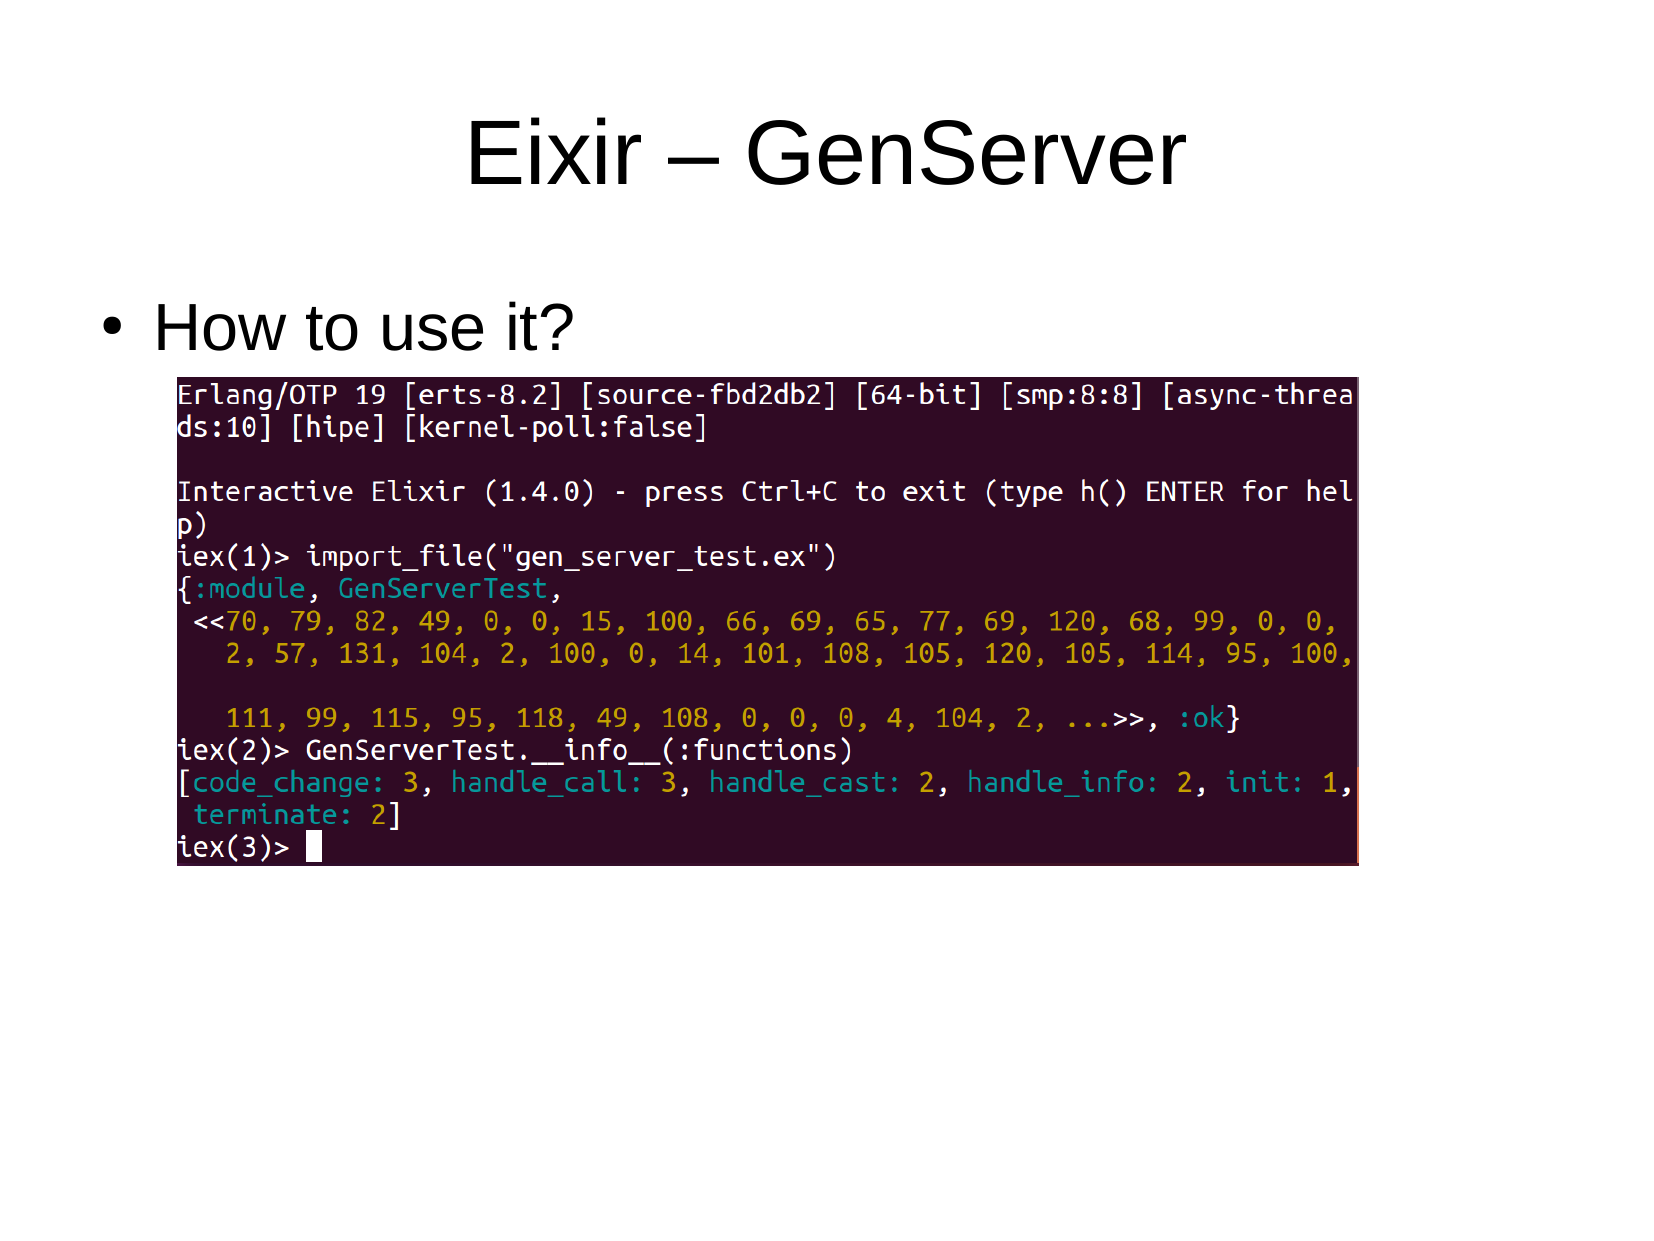

# Eixir – GenServer
How to use it?